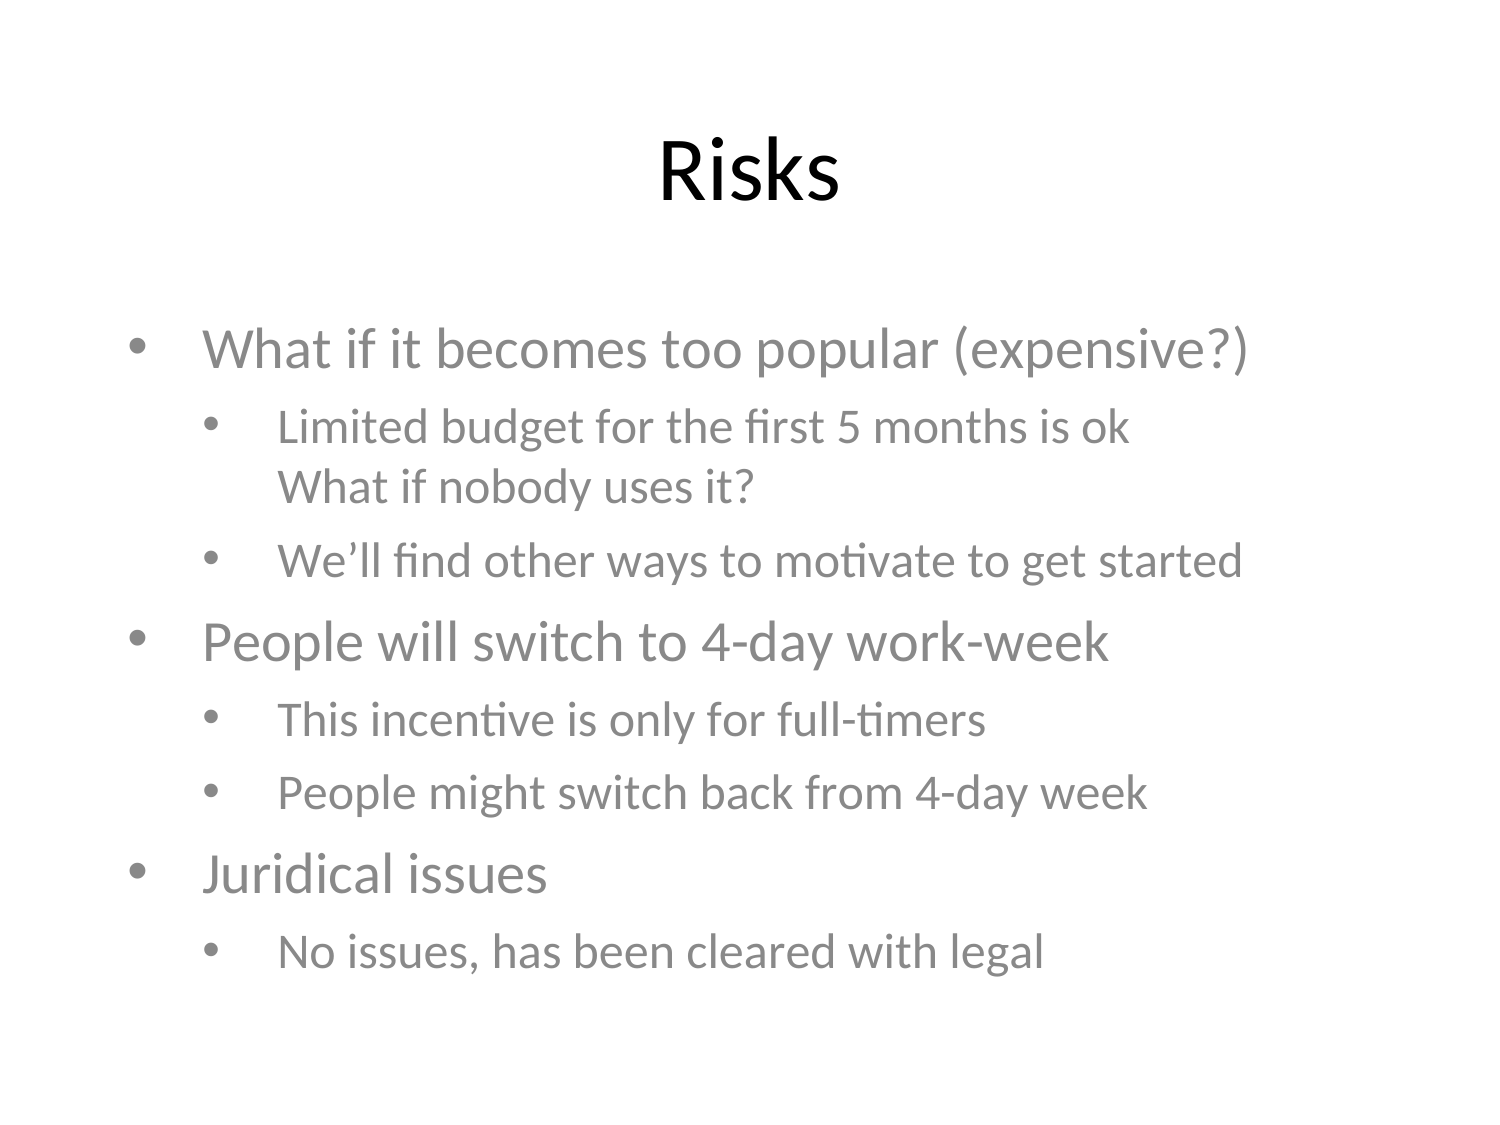

# Risks
What if it becomes too popular (expensive?)
Limited budget for the first 5 months is ok
What if nobody uses it?
We’ll find other ways to motivate to get started
People will switch to 4-day work-week
This incentive is only for full-timers
People might switch back from 4-day week
Juridical issues
No issues, has been cleared with legal